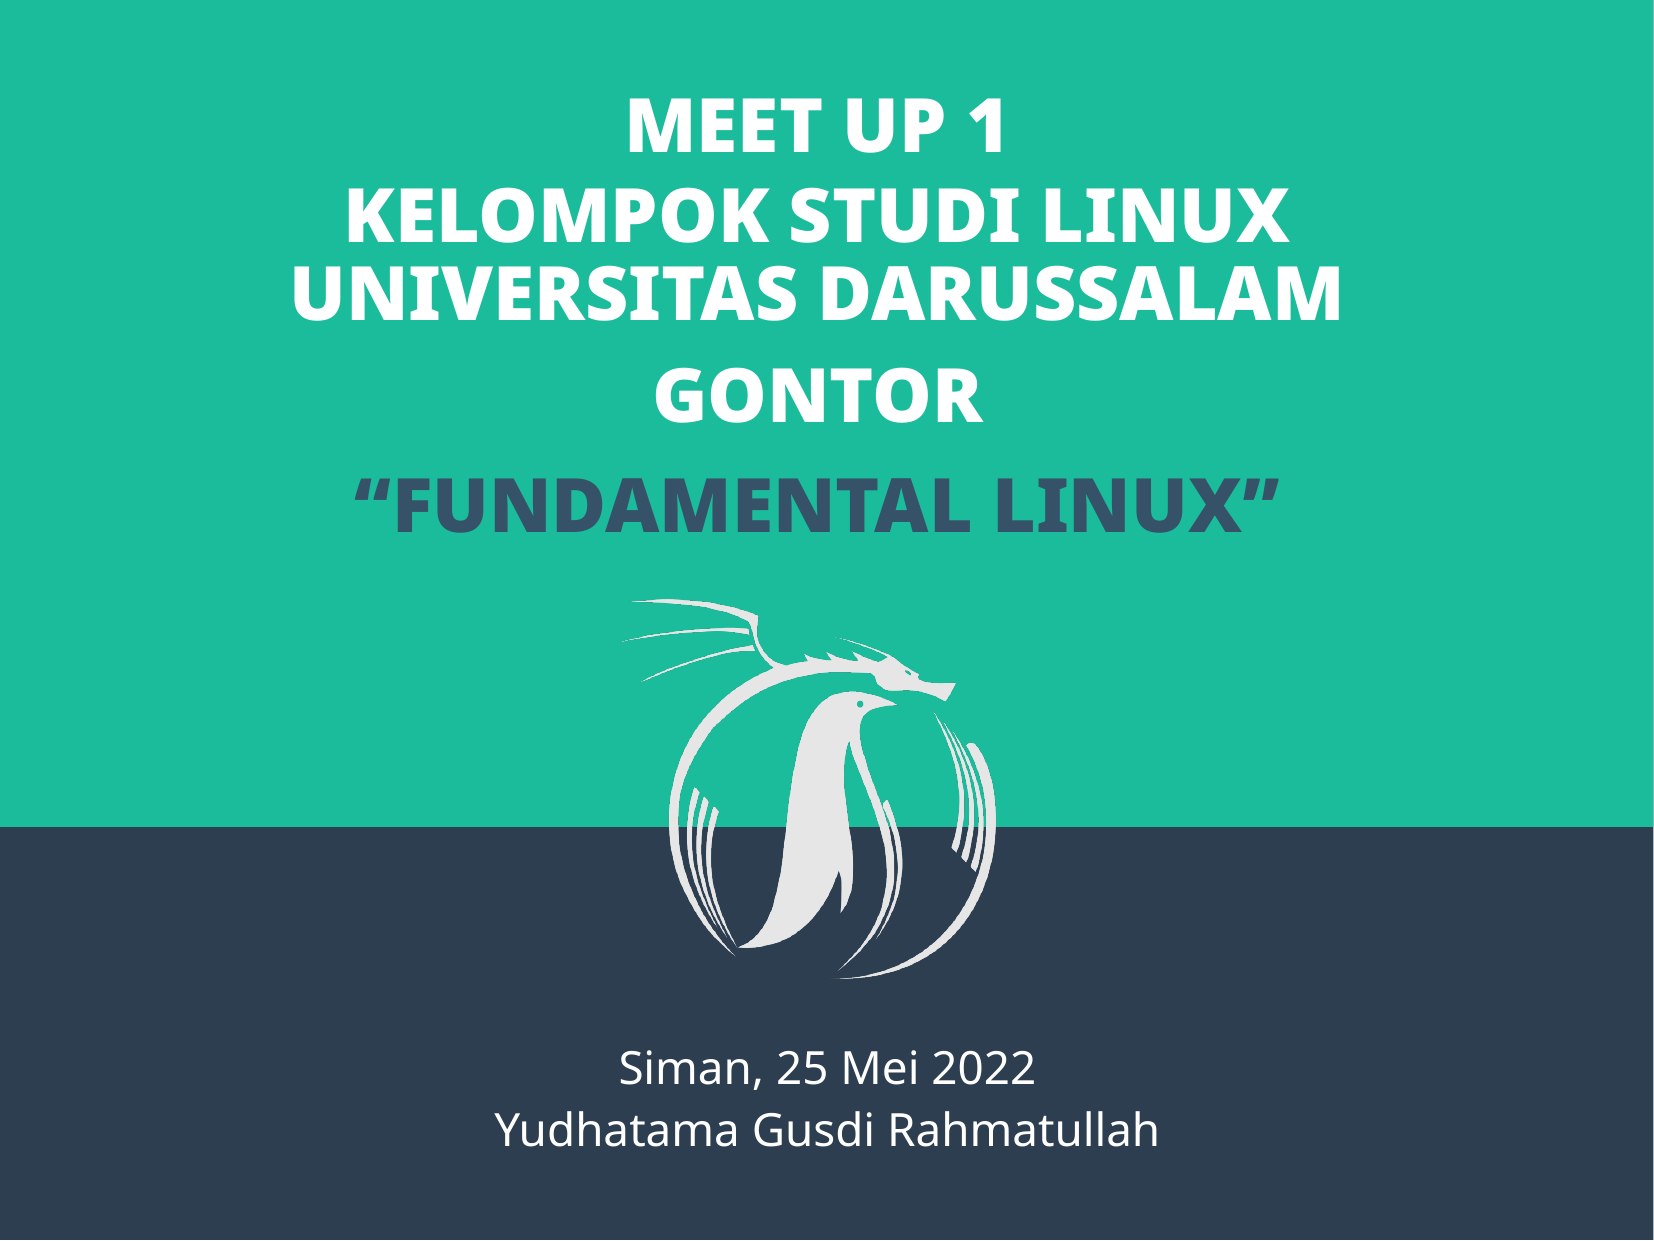

MEET UP 1
# KELOMPOK STUDI LINUX
UNIVERSITAS DARUSSALAM GONTOR
“FUNDAMENTAL LINUX”
Siman, 25 Mei 2022
Yudhatama Gusdi Rahmatullah